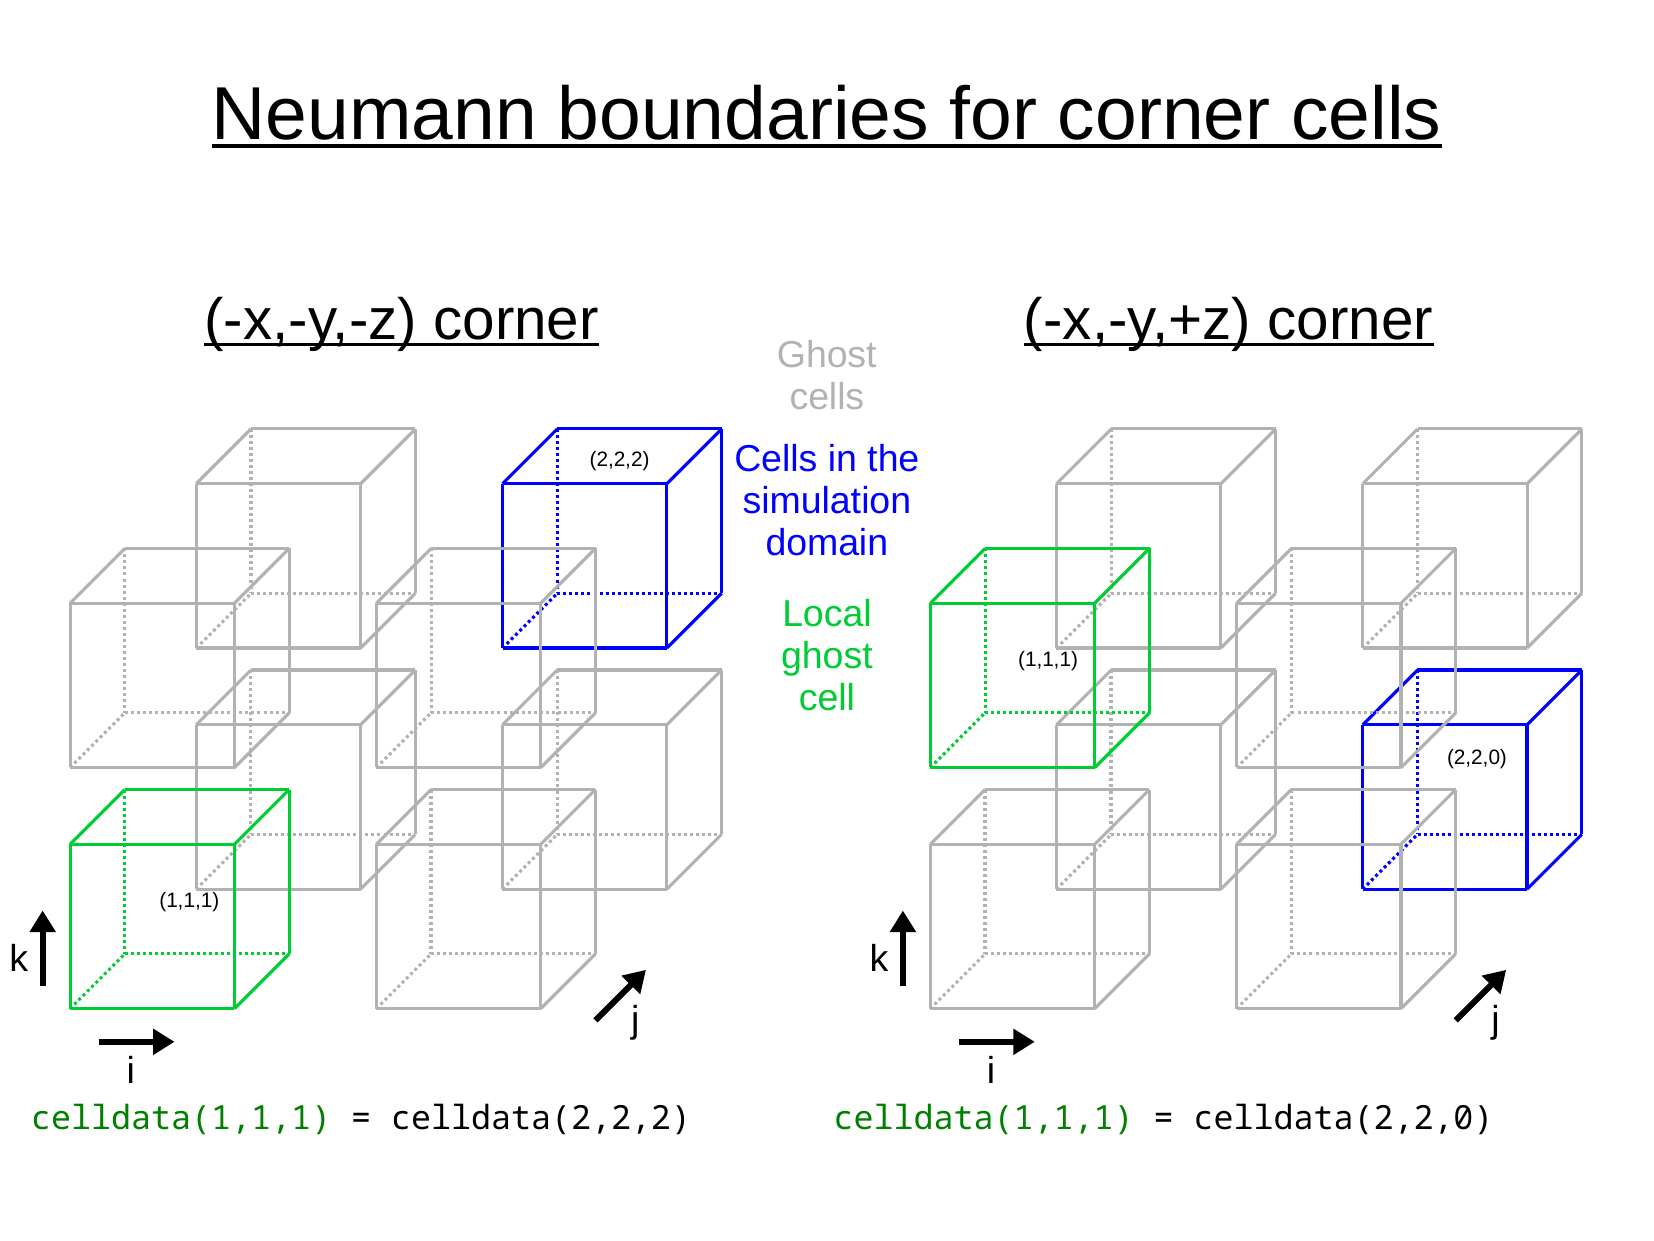

Neumann boundaries for corner cells
(-x,-y,-z) corner
(-x,-y,+z) corner
Ghost
cells
Cells in the simulation domain
(2,2,2)
Local ghost
cell
(1,1,1)
(2,2,0)
(1,1,1)
k
j
i
k
j
i
celldata(1,1,1) = celldata(2,2,2)
celldata(1,1,1) = celldata(2,2,0)